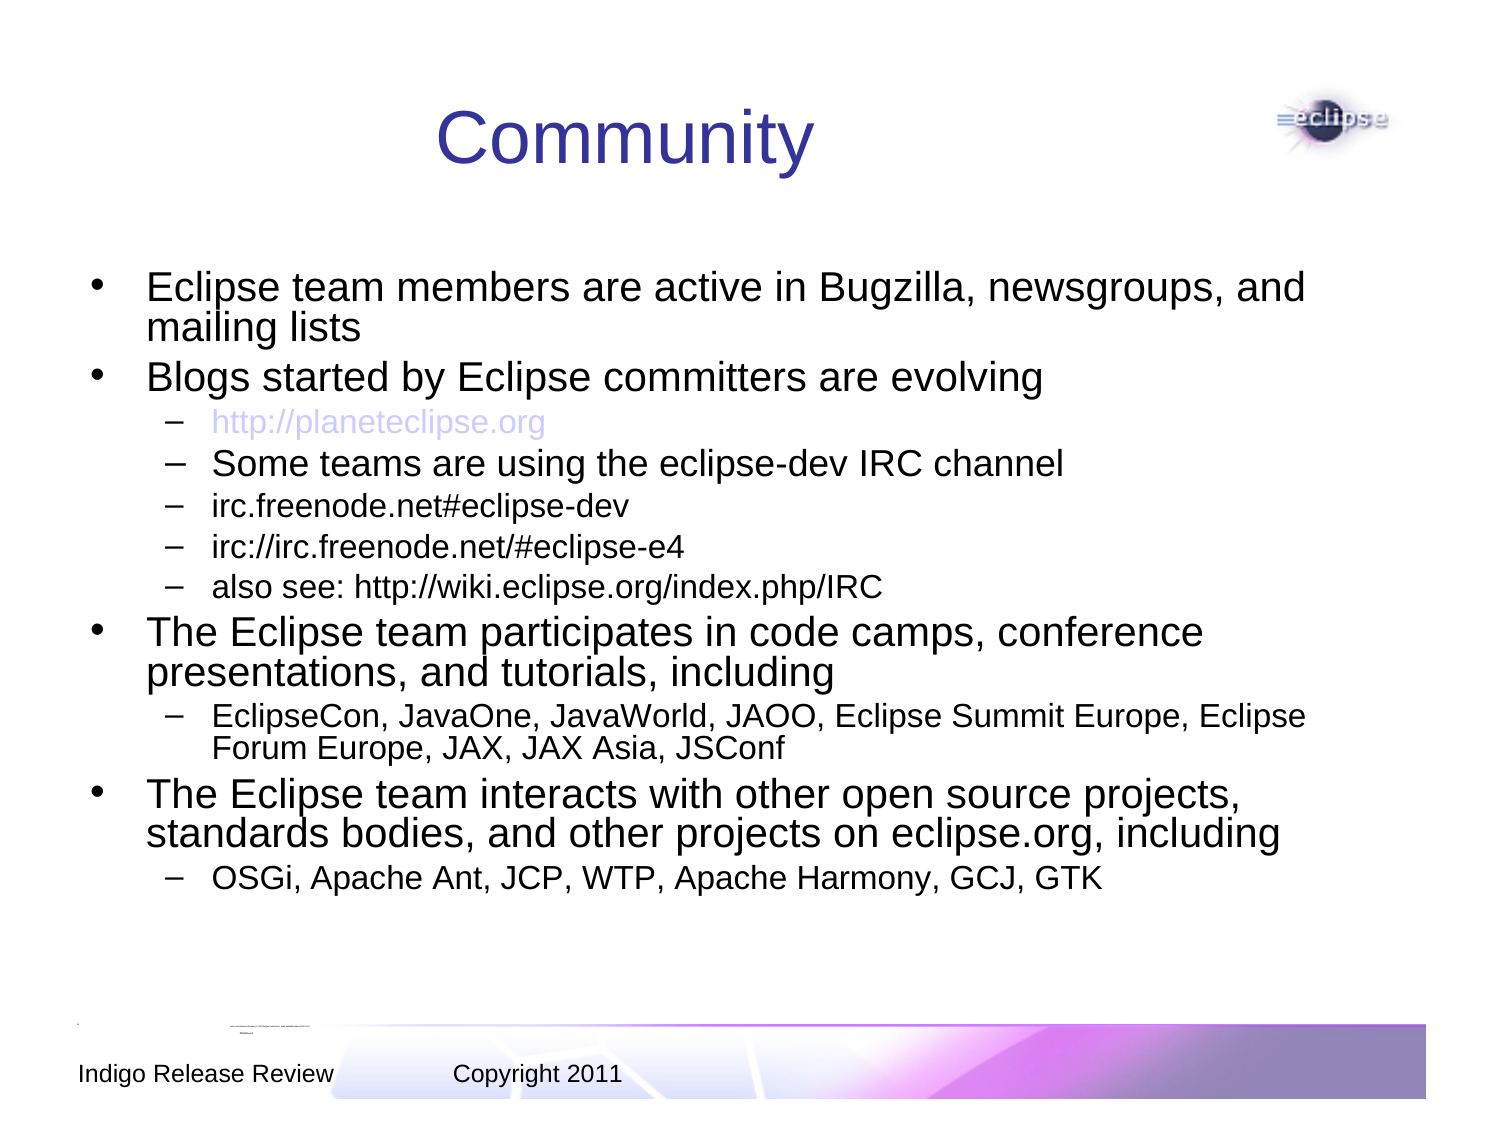

# Community
Eclipse team members are active in Bugzilla, newsgroups, and mailing lists
Blogs started by Eclipse committers are evolving
http://planeteclipse.org
Some teams are using the eclipse-dev IRC channel
irc.freenode.net#eclipse-dev
irc://irc.freenode.net/#eclipse-e4
also see: http://wiki.eclipse.org/index.php/IRC
The Eclipse team participates in code camps, conference presentations, and tutorials, including
EclipseCon, JavaOne, JavaWorld, JAOO, Eclipse Summit Europe, Eclipse Forum Europe, JAX, JAX Asia, JSConf
The Eclipse team interacts with other open source projects, standards bodies, and other projects on eclipse.org, including
OSGi, Apache Ant, JCP, WTP, Apache Harmony, GCJ, GTK
26
Copyright 2011